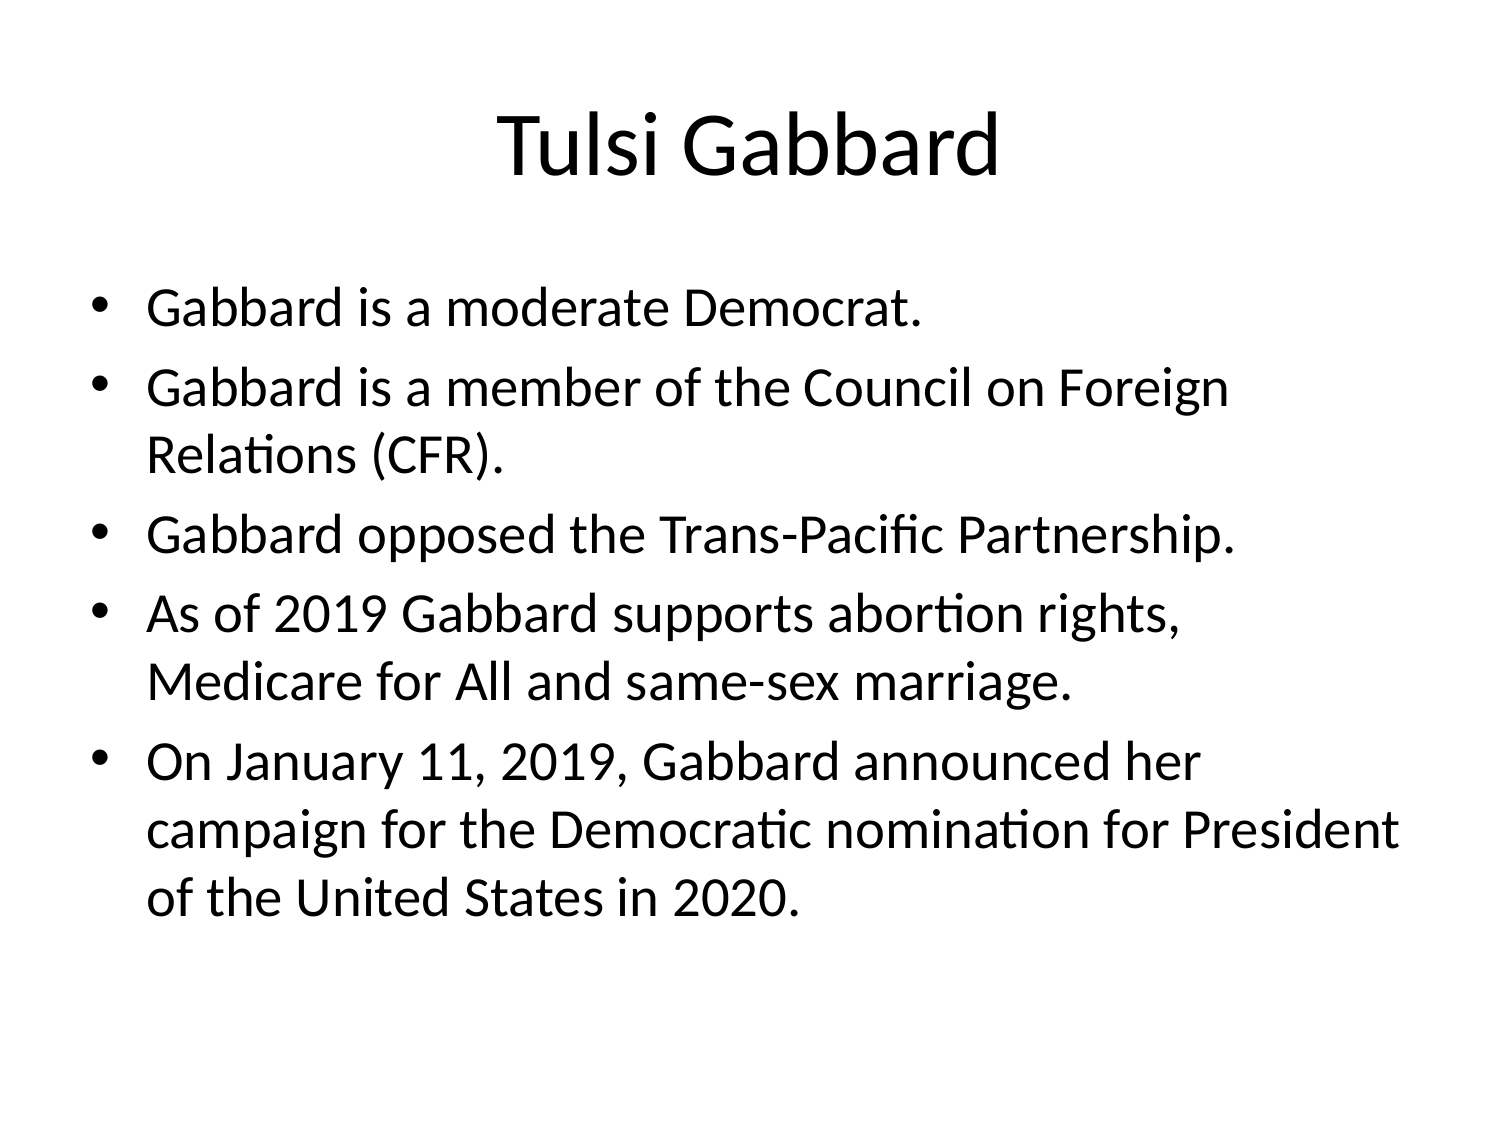

# Tulsi Gabbard
Gabbard is a moderate Democrat.
Gabbard is a member of the Council on Foreign Relations (CFR).
Gabbard opposed the Trans-Pacific Partnership.
As of 2019 Gabbard supports abortion rights, Medicare for All and same-sex marriage.
On January 11, 2019, Gabbard announced her campaign for the Democratic nomination for President of the United States in 2020.